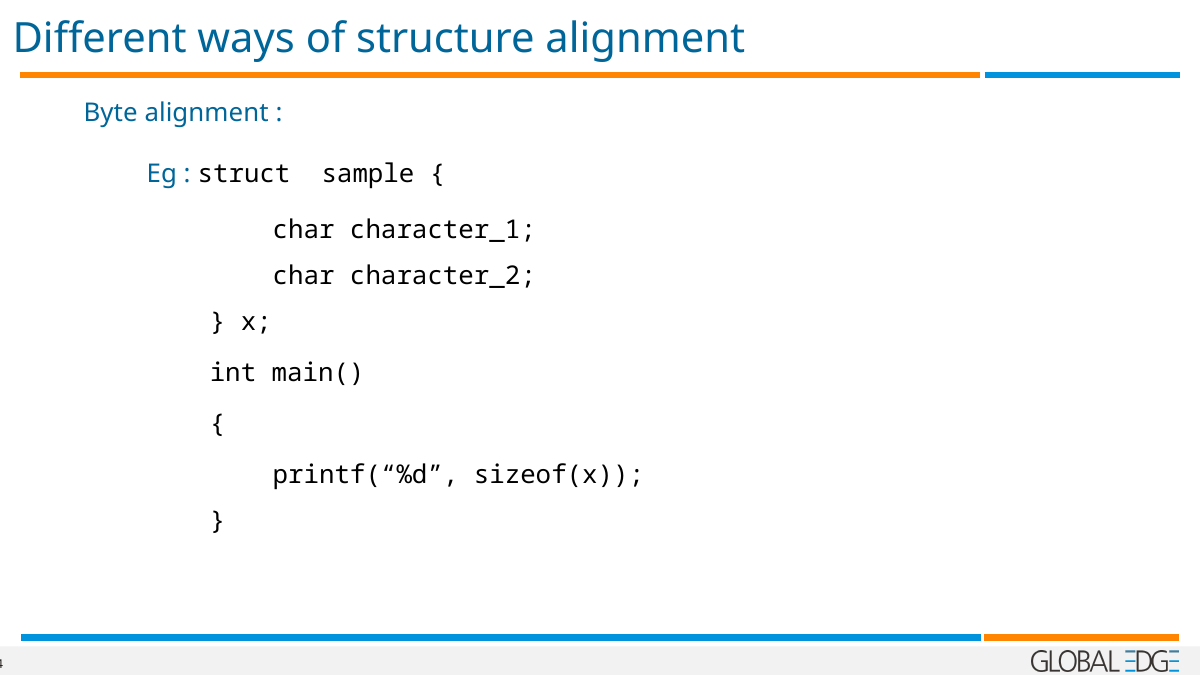

# Different ways of structure alignment
Byte alignment :
Eg : struct sample {
char character_1;
char character_2;
} x;
int main()
{
printf(“%d”, sizeof(x));
}